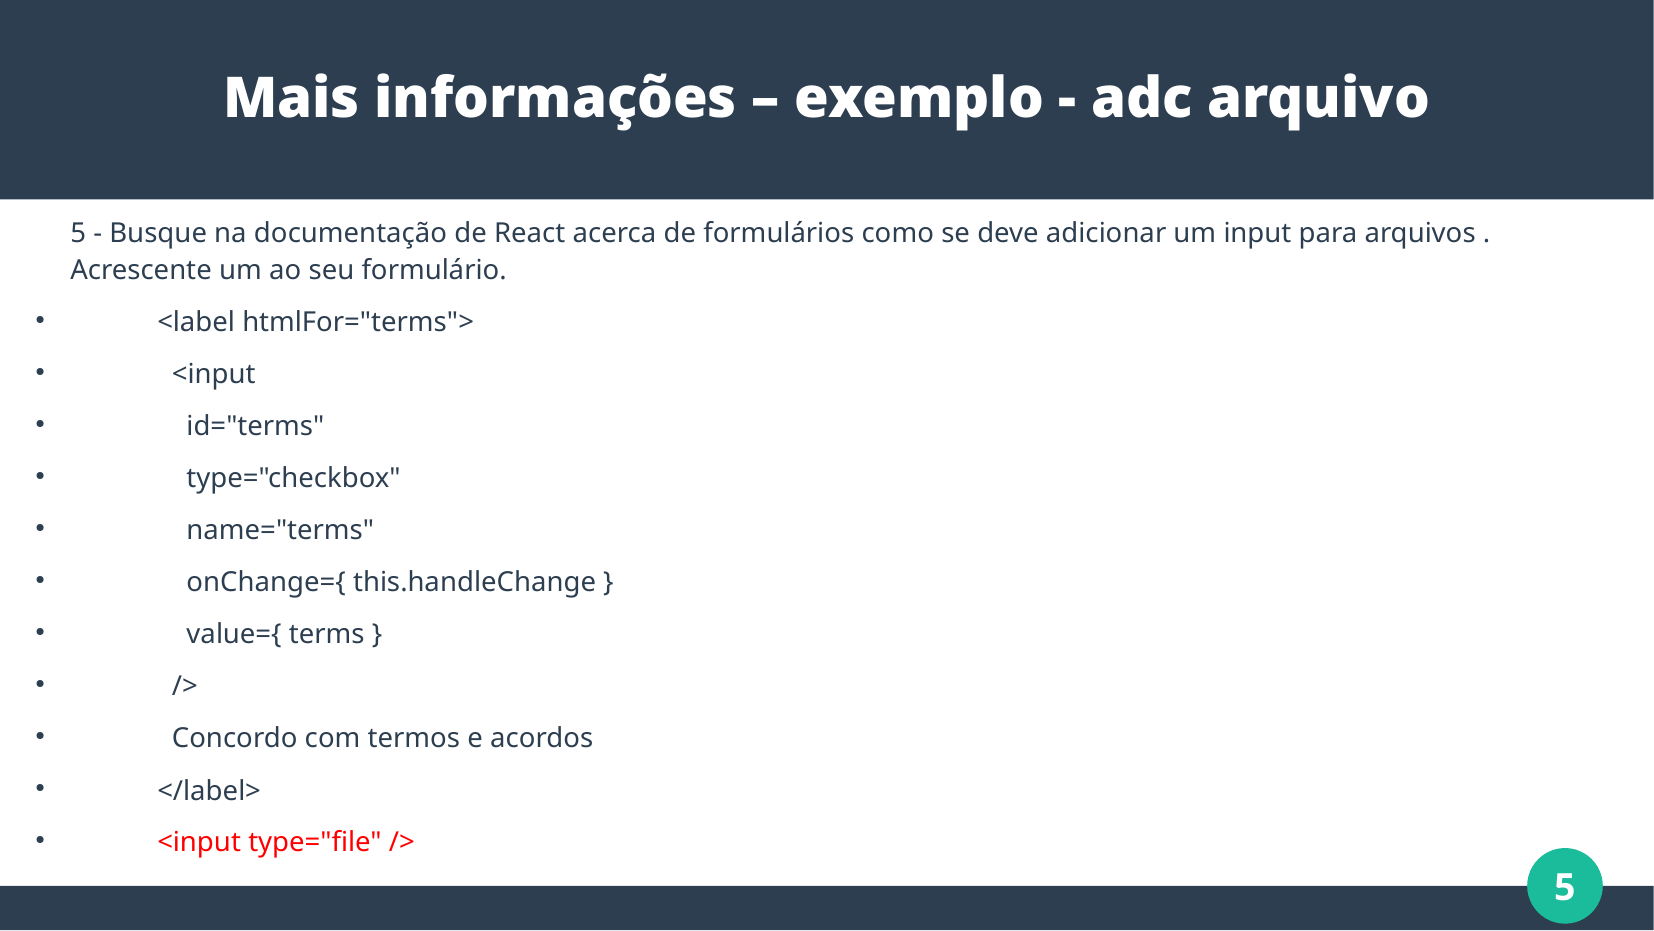

# Mais informações – exemplo - adc arquivo
5 - Busque na documentação de React acerca de formulários como se deve adicionar um input para arquivos . Acrescente um ao seu formulário.
 <label htmlFor="terms">
 <input
 id="terms"
 type="checkbox"
 name="terms"
 onChange={ this.handleChange }
 value={ terms }
 />
 Concordo com termos e acordos
 </label>
 <input type="file" />